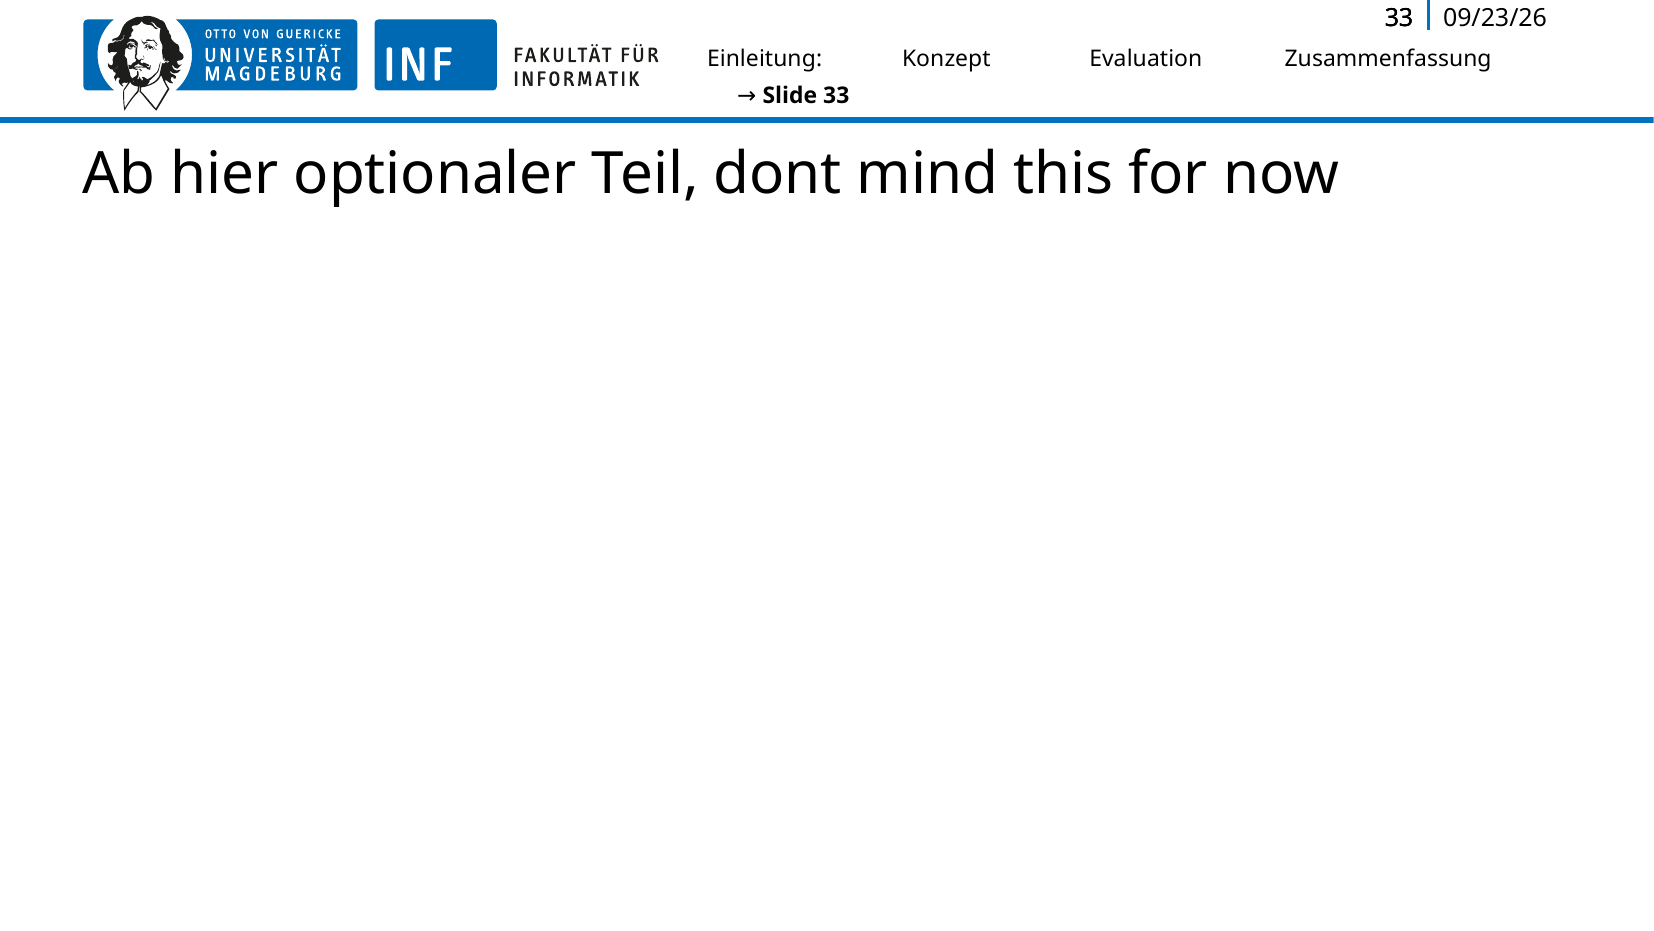

33
# Ab hier optionaler Teil, dont mind this for now